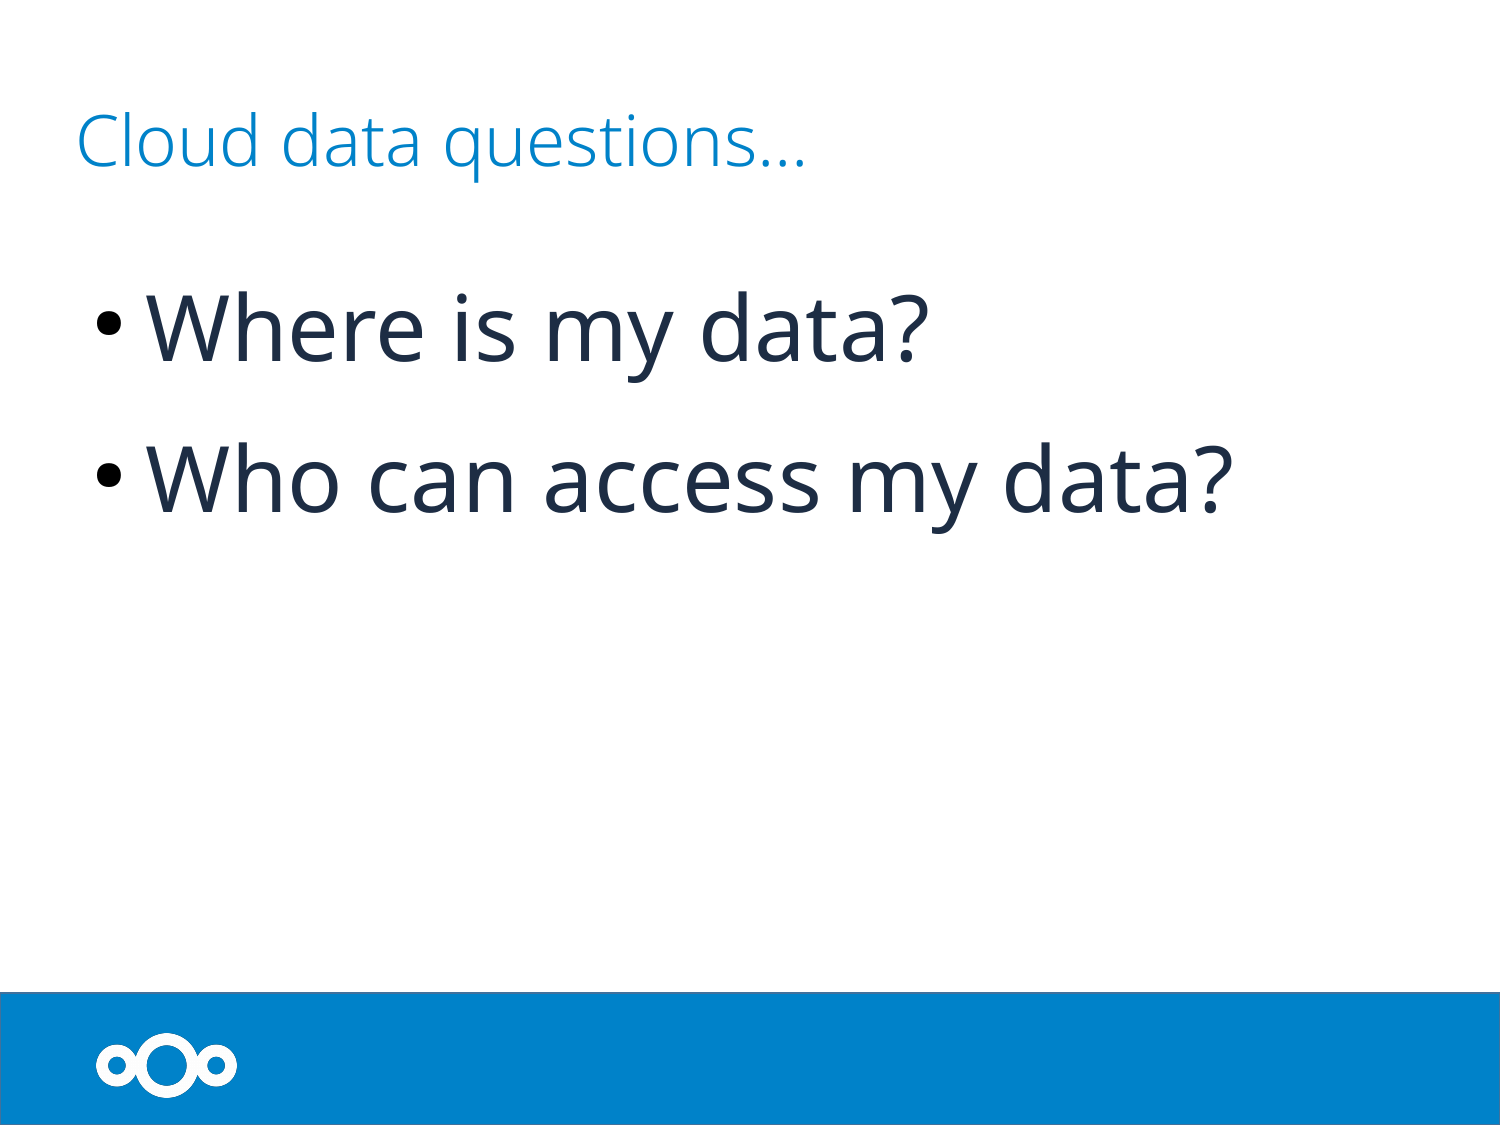

# Cloud data questions...
Where is my data?
Who can access my data?